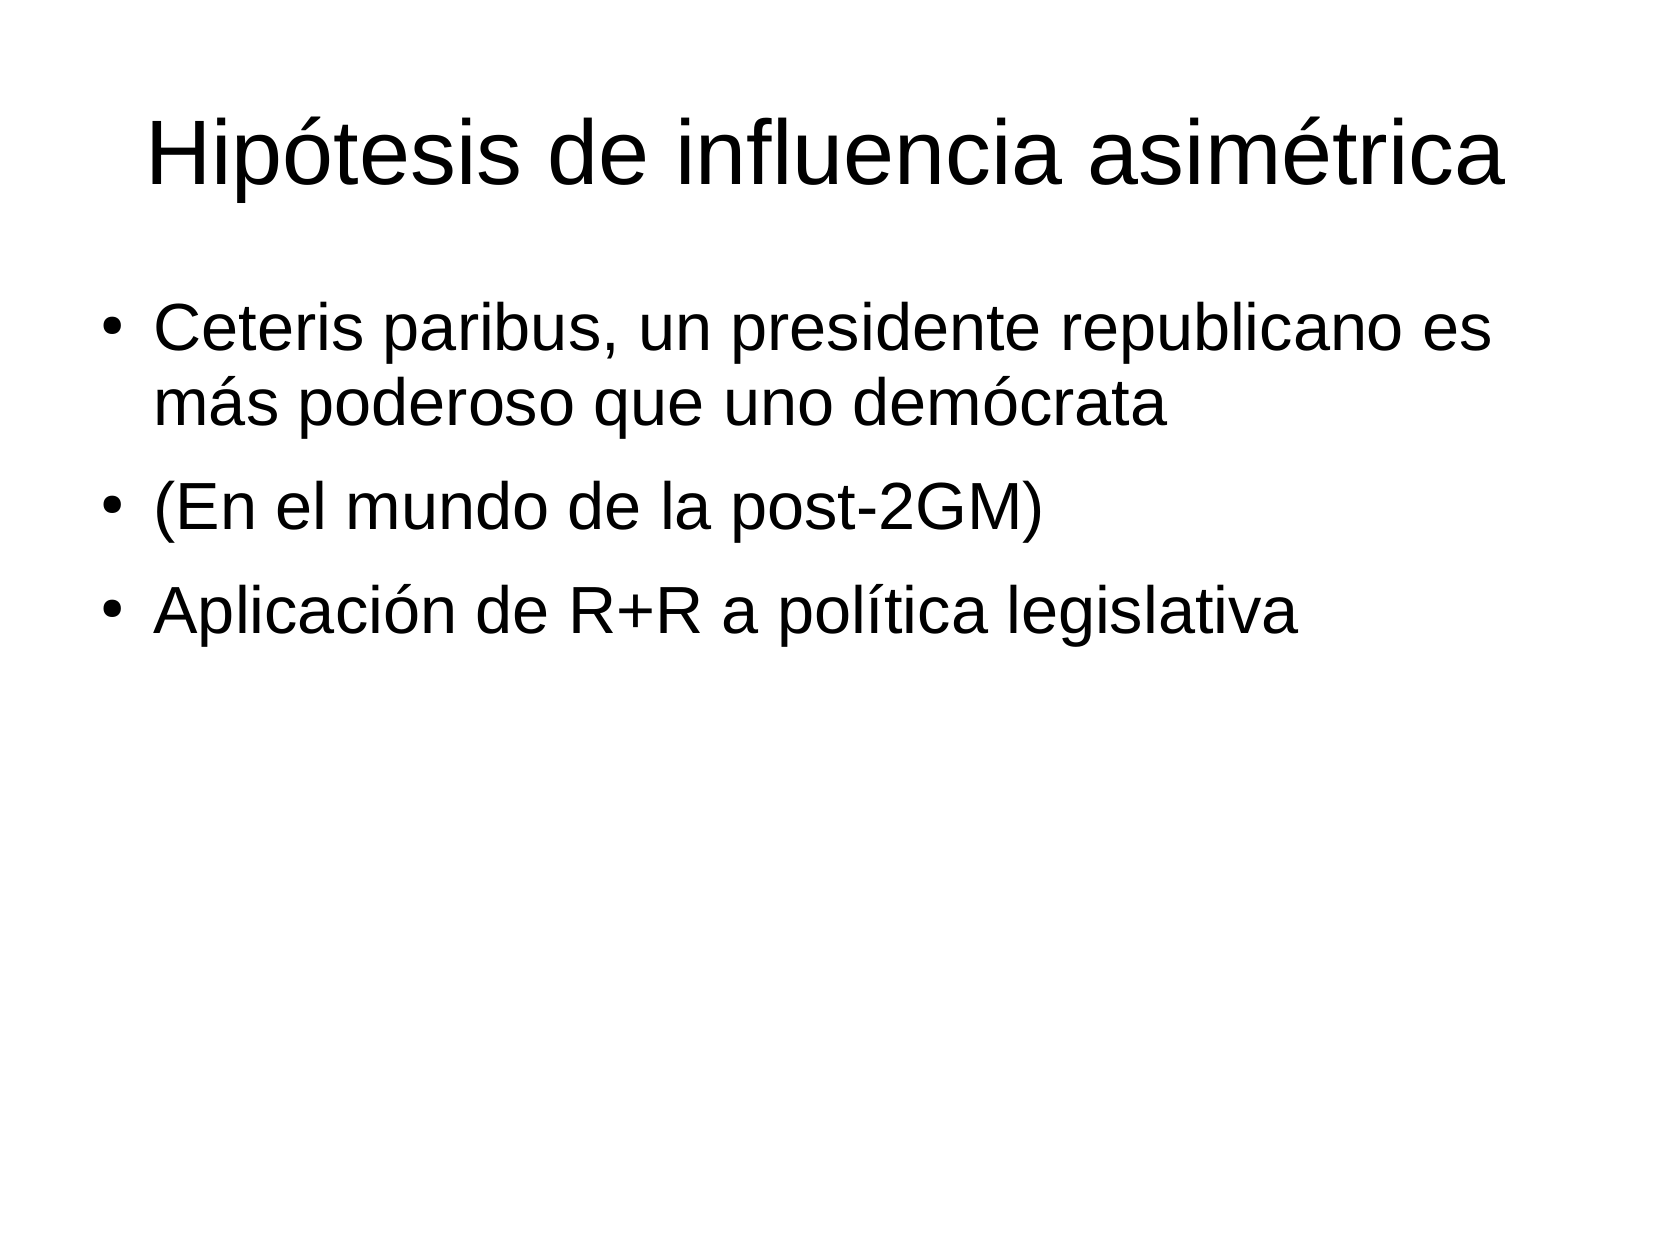

# Hipótesis de influencia asimétrica
Ceteris paribus, un presidente republicano es más poderoso que uno demócrata
(En el mundo de la post-2GM)
Aplicación de R+R a política legislativa